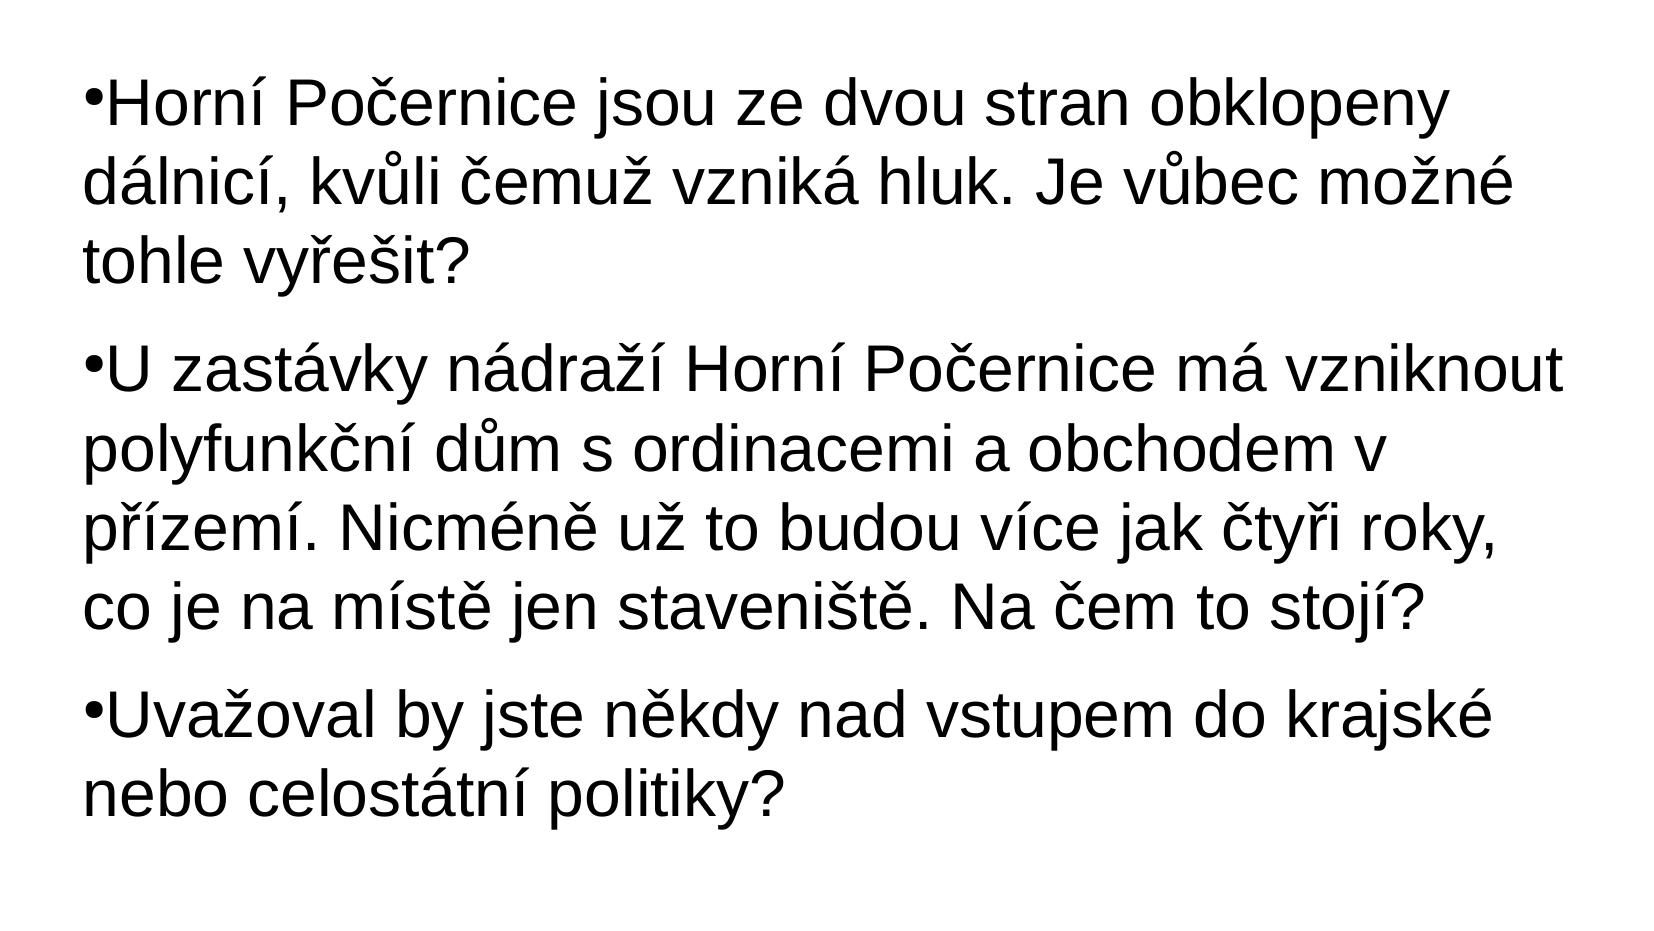

# Horní Počernice jsou ze dvou stran obklopeny dálnicí, kvůli čemuž vzniká hluk. Je vůbec možné tohle vyřešit?
U zastávky nádraží Horní Počernice má vzniknout polyfunkční dům s ordinacemi a obchodem v přízemí. Nicméně už to budou více jak čtyři roky, co je na místě jen staveniště. Na čem to stojí?
Uvažoval by jste někdy nad vstupem do krajské nebo celostátní politiky?